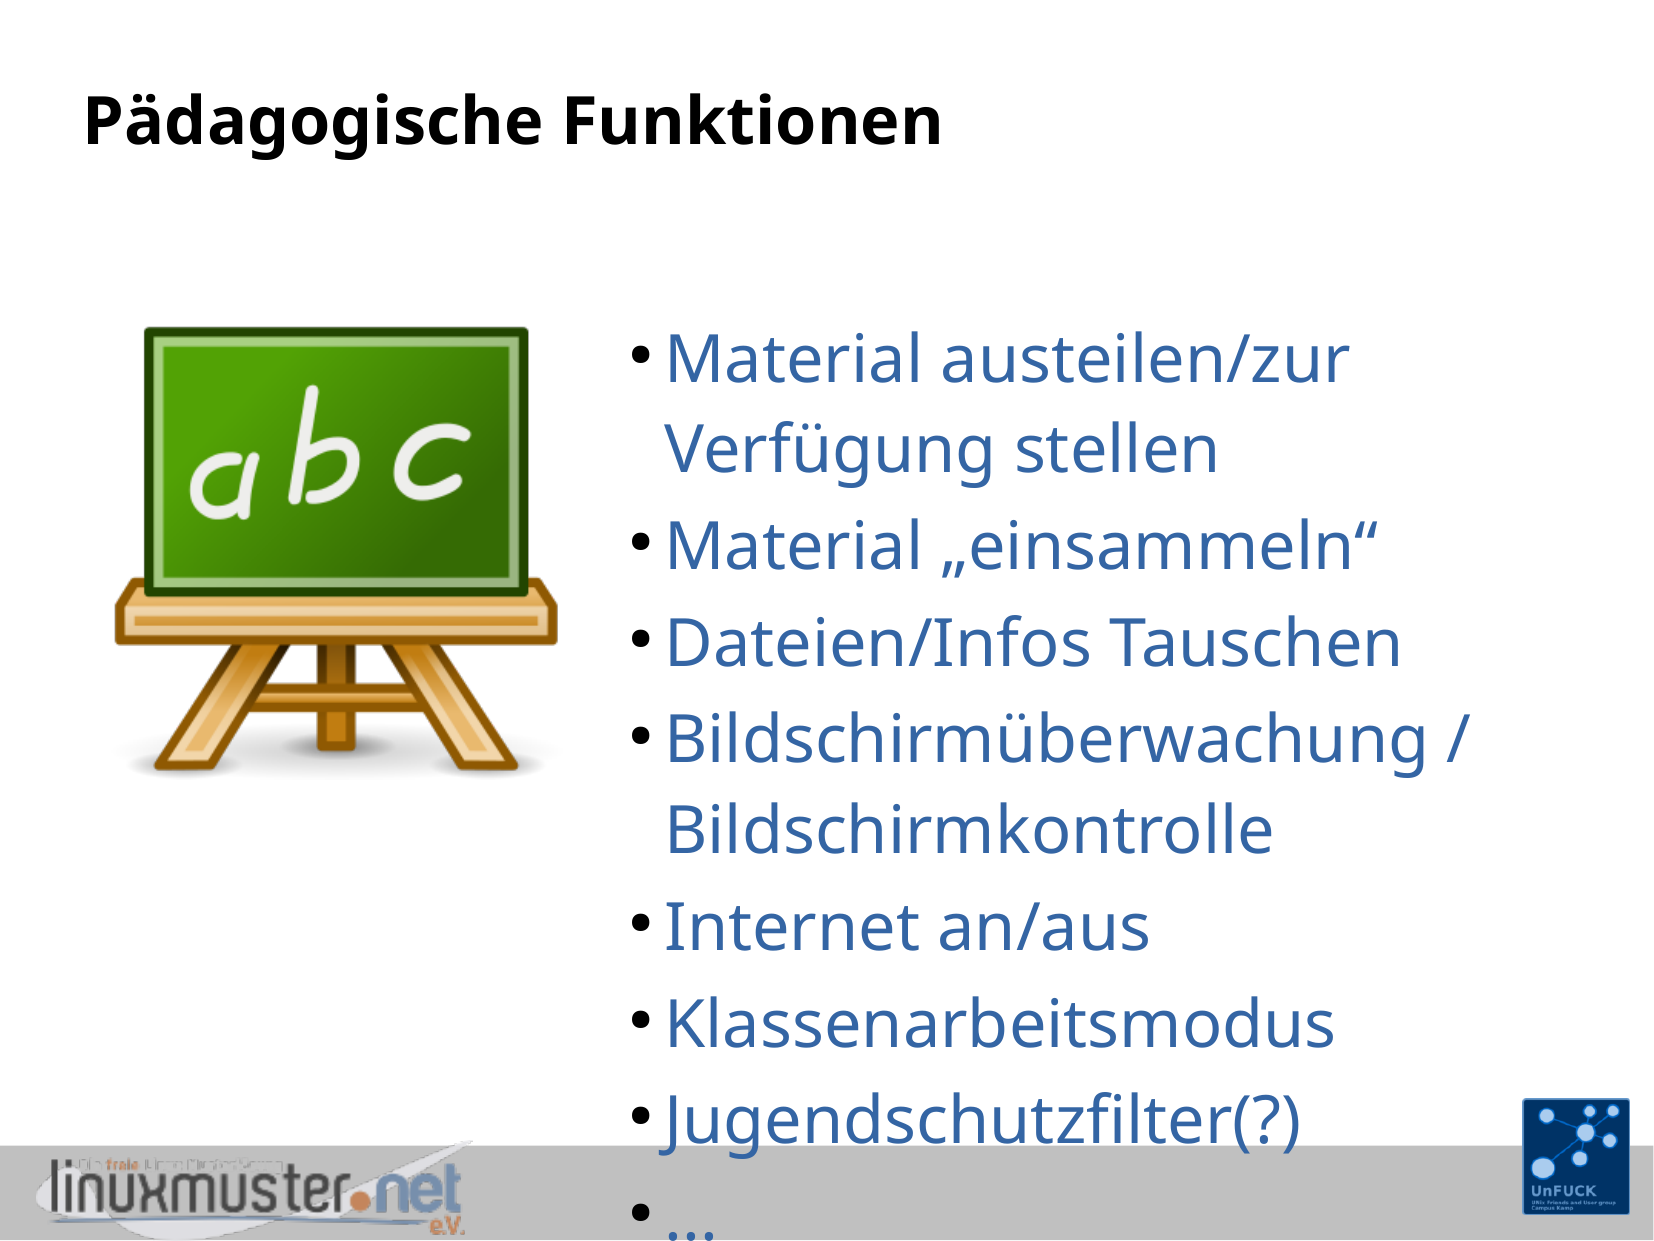

# Pädagogische Funktionen
Material austeilen/zur Verfügung stellen
Material „einsammeln“
Dateien/Infos Tauschen
Bildschirmüberwachung / Bildschirmkontrolle
Internet an/aus
Klassenarbeitsmodus
Jugendschutzfilter(?)
...